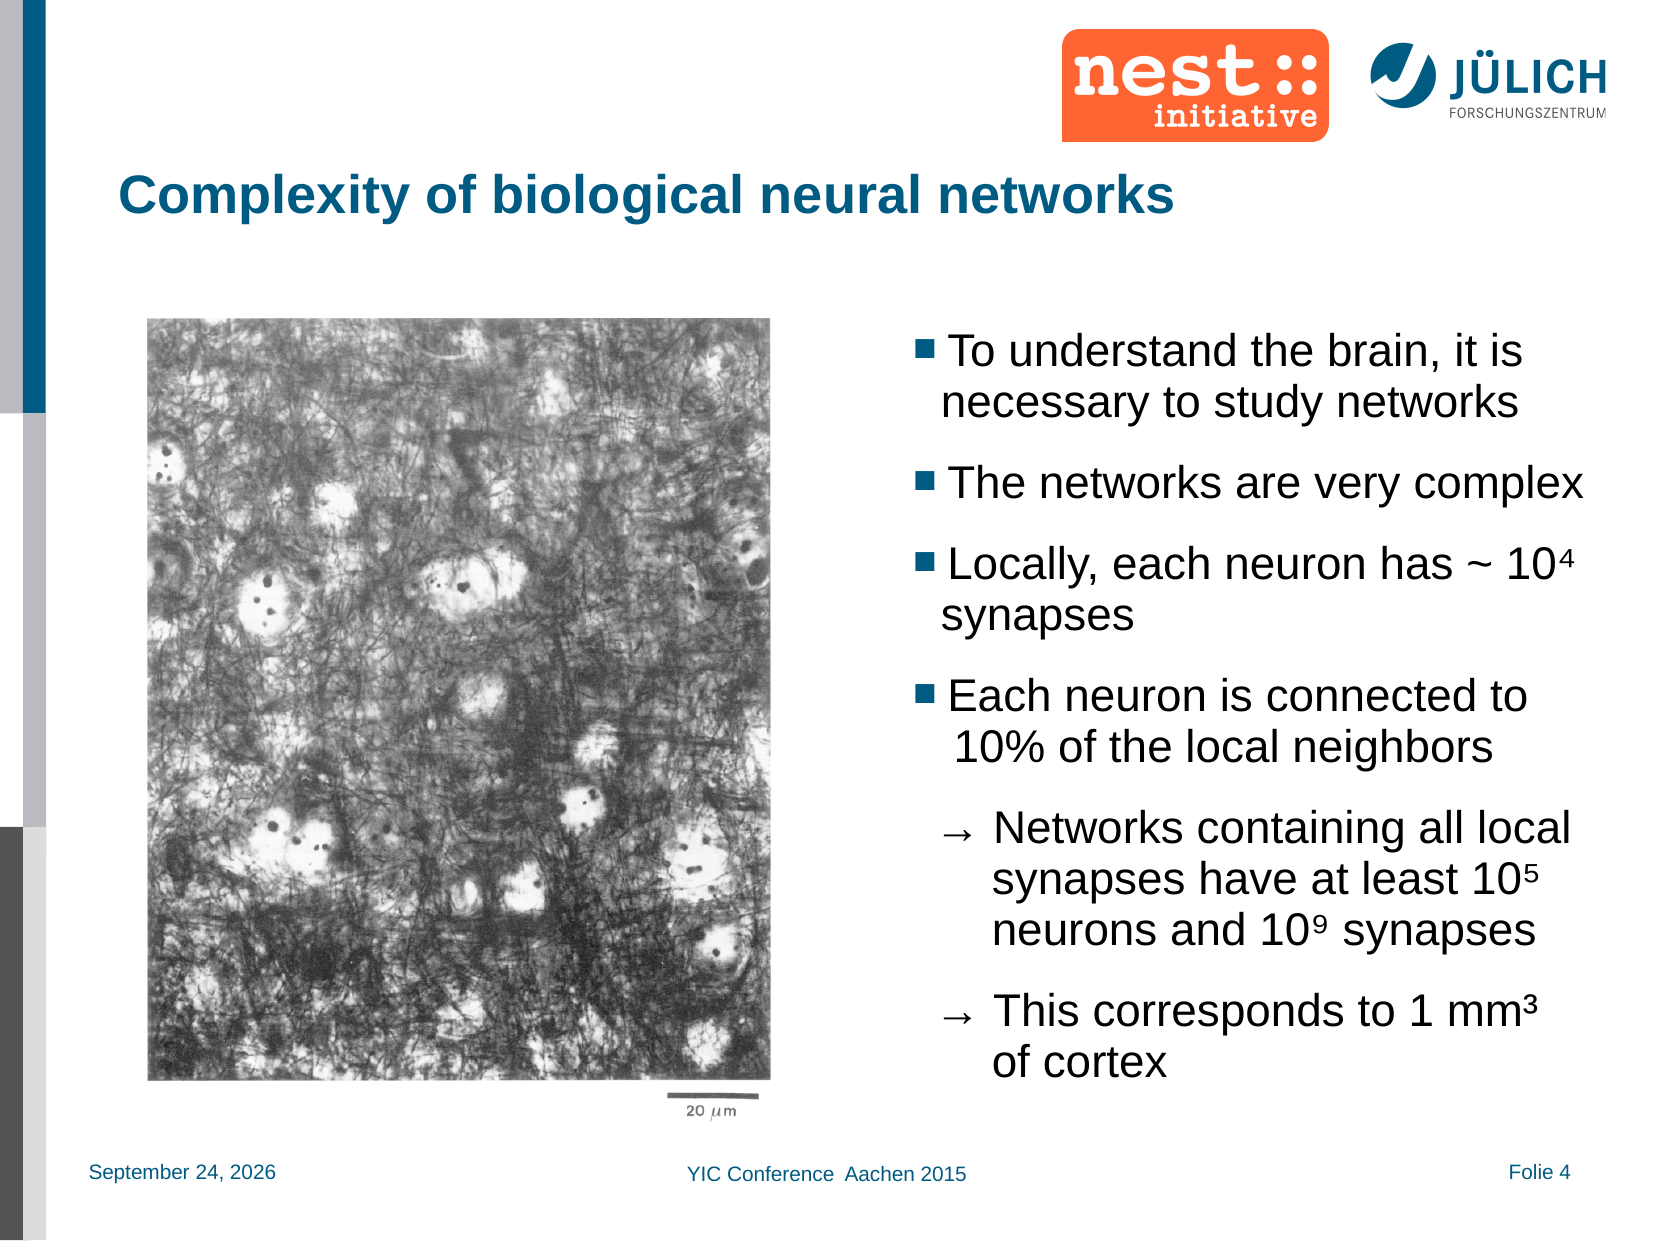

# Complexity of biological neural networks
 To understand the brain, it is necessary to study networks
 The networks are very complex
 Locally, each neuron has ~ 10⁴ synapses
 Each neuron is connected to 10% of the local neighbors
→ Networks containing all local synapses have at least 10⁵ neurons and 10⁹ synapses
→ This corresponds to 1 mm³ of cortex
4
YIC Conference Aachen 2015